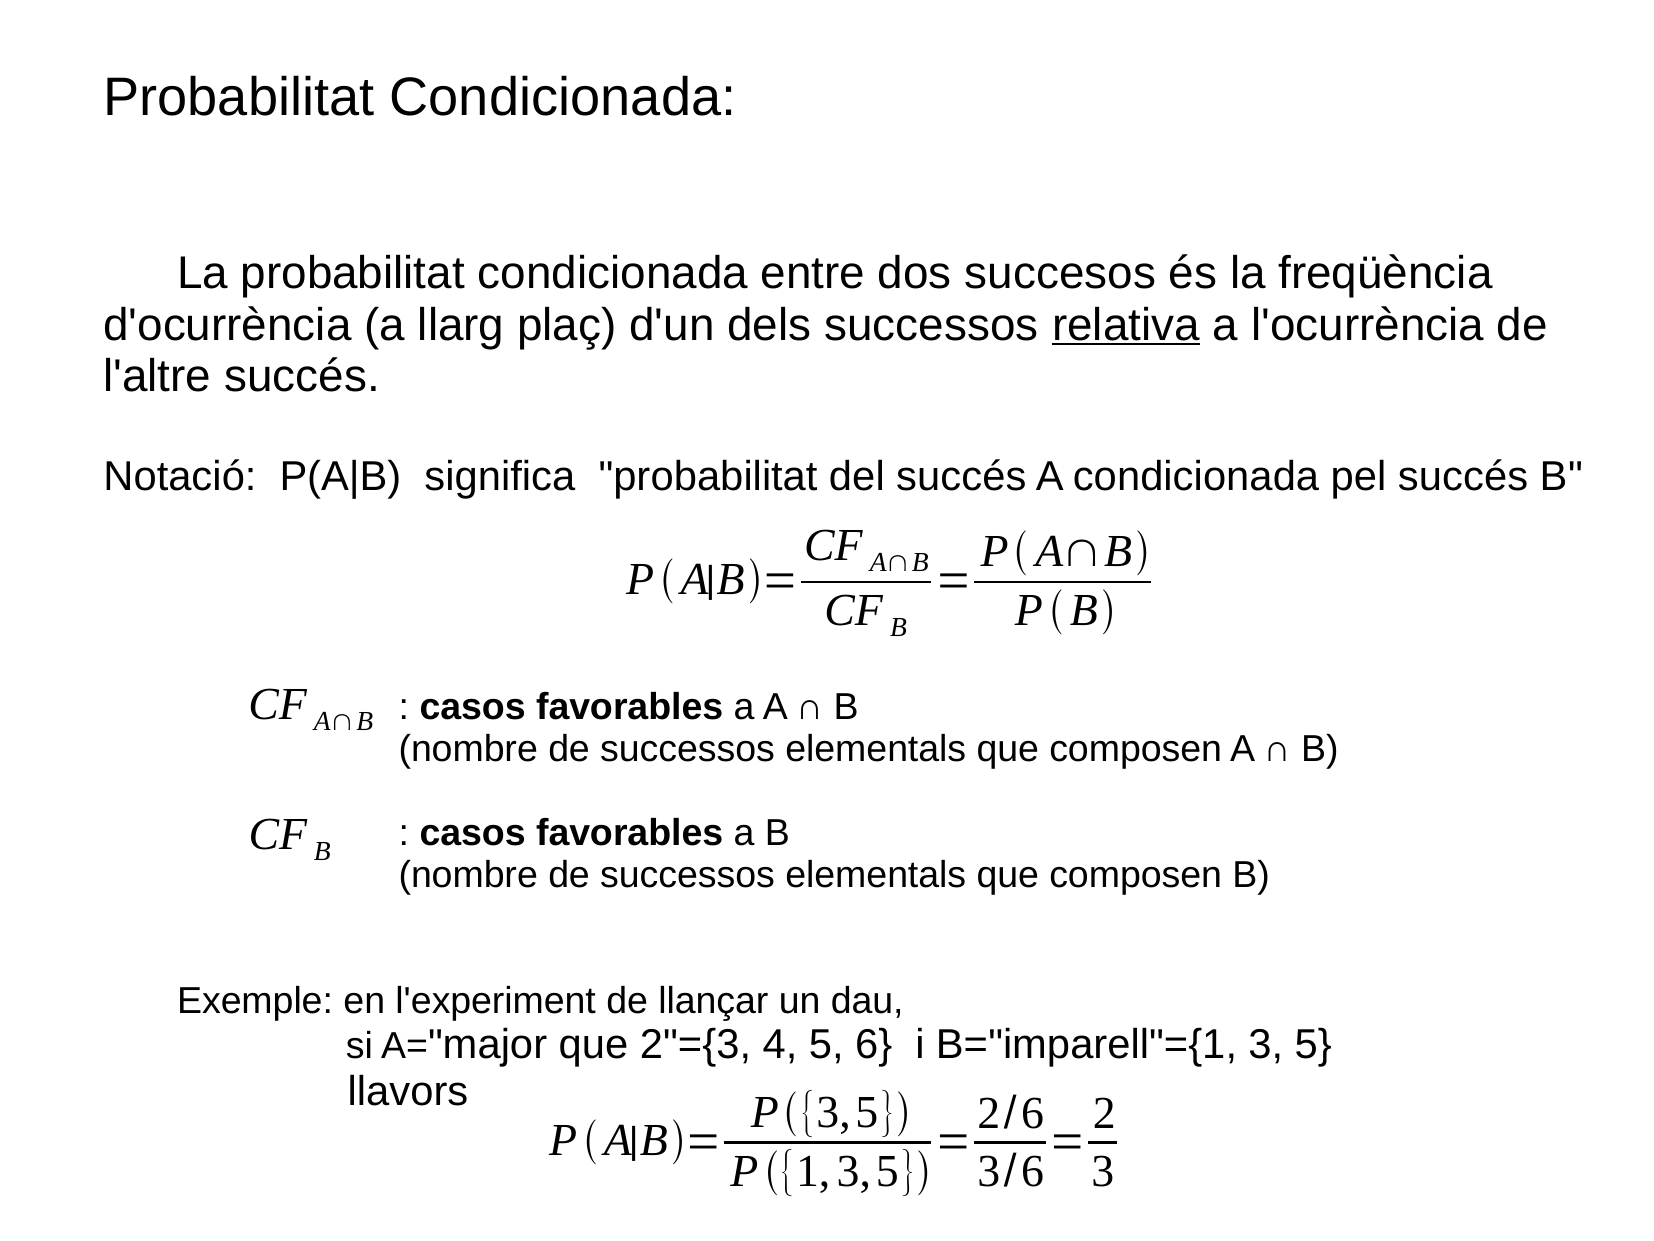

Probabilitat Condicionada:
	La probabilitat condicionada entre dos succesos és la freqüència d'ocurrència (a llarg plaç) d'un dels successos relativa a l'ocurrència de l'altre succés.
Notació: P(A|B) significa "probabilitat del succés A condicionada pel succés B"
				: casos favorables a A ∩ B
			 	(nombre de successos elementals que composen A ∩ B)
				: casos favorables a B
			 	(nombre de successos elementals que composen B)
	Exemple: en l'experiment de llançar un dau,
			 si A="major que 2"={3, 4, 5, 6} i B="imparell"={1, 3, 5}
			 llavors
|
|